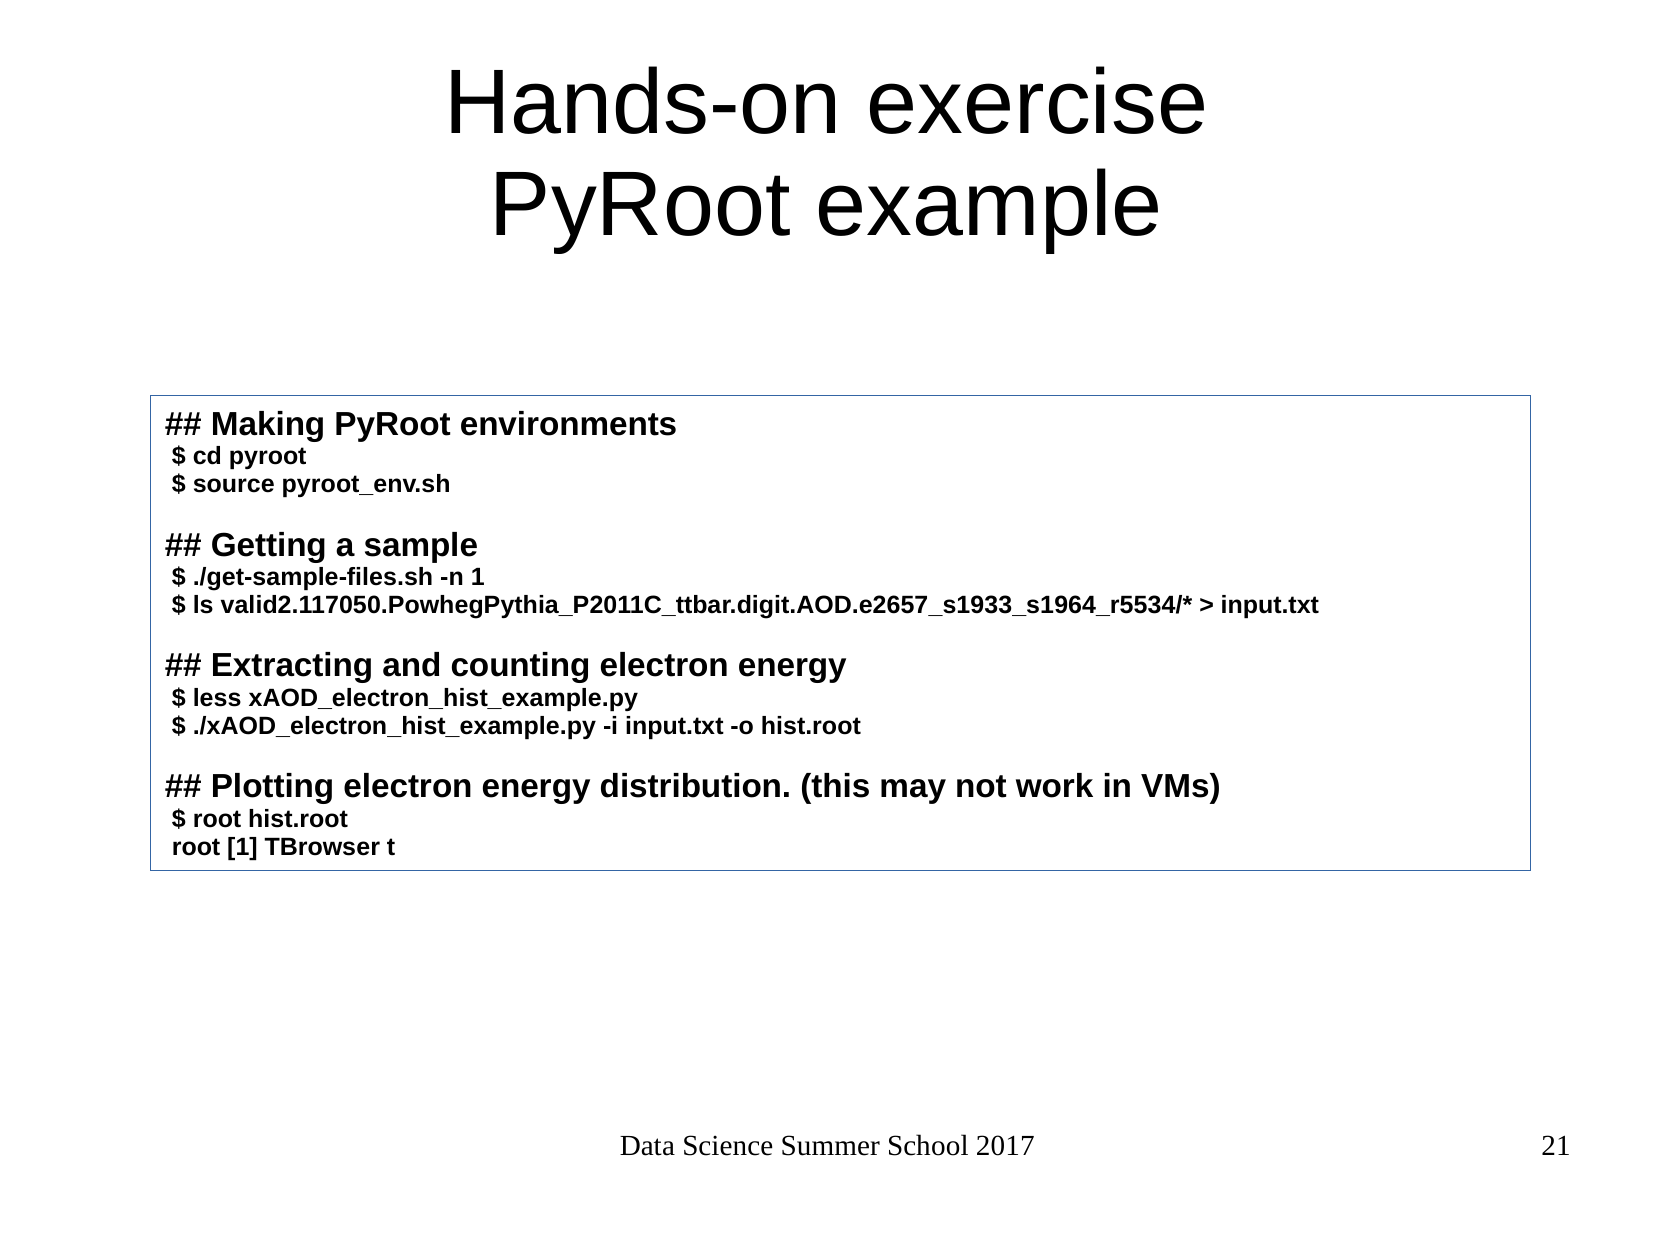

# Hands-on exercise PyRoot example
## Making PyRoot environments
 $ cd pyroot
 $ source pyroot_env.sh
## Getting a sample
 $ ./get-sample-files.sh -n 1
 $ ls valid2.117050.PowhegPythia_P2011C_ttbar.digit.AOD.e2657_s1933_s1964_r5534/* > input.txt
## Extracting and counting electron energy
 $ less xAOD_electron_hist_example.py
 $ ./xAOD_electron_hist_example.py -i input.txt -o hist.root
## Plotting electron energy distribution. (this may not work in VMs)
 $ root hist.root
 root [1] TBrowser t
Data Science Summer School 2017
21